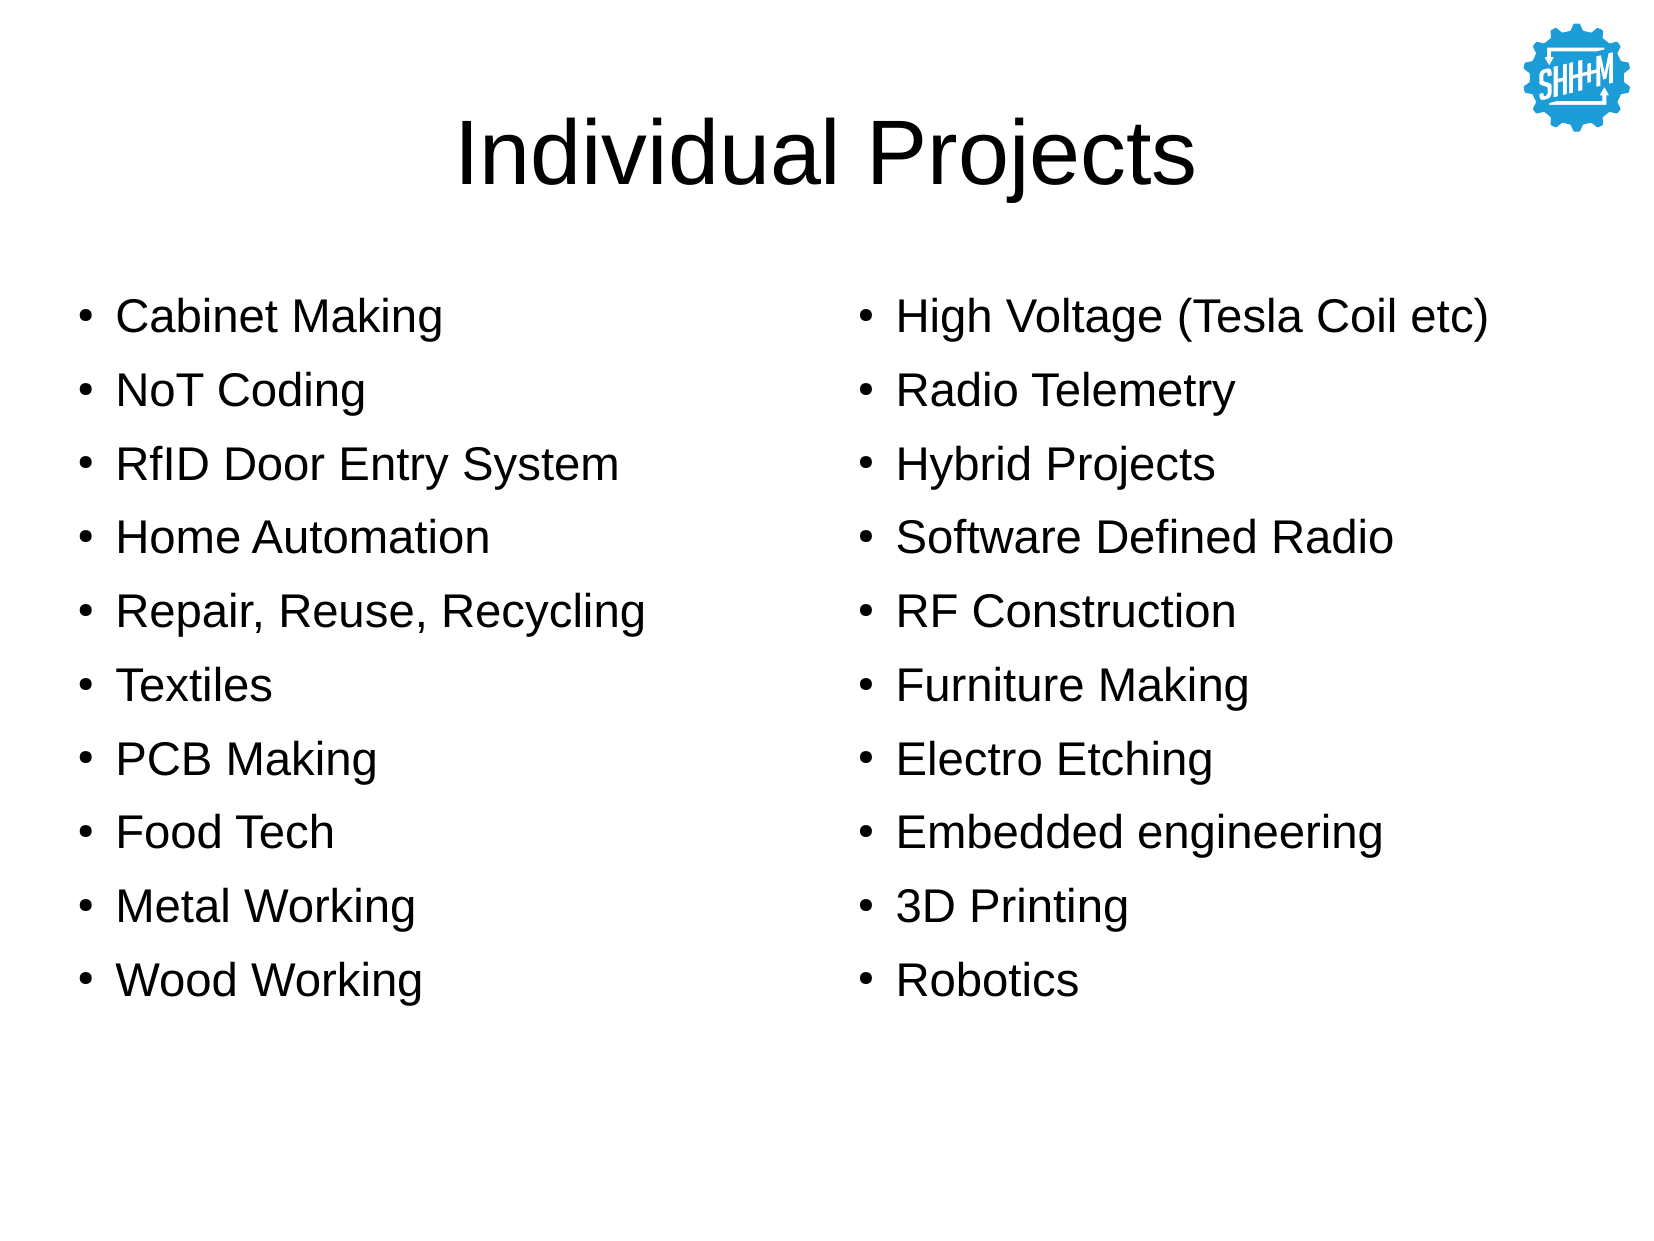

# Individual Projects
Cabinet Making
NoT Coding
RfID Door Entry System
Home Automation
Repair, Reuse, Recycling
Textiles
PCB Making
Food Tech
Metal Working
Wood Working
High Voltage (Tesla Coil etc)
Radio Telemetry
Hybrid Projects
Software Defined Radio
RF Construction
Furniture Making
Electro Etching
Embedded engineering
3D Printing
Robotics